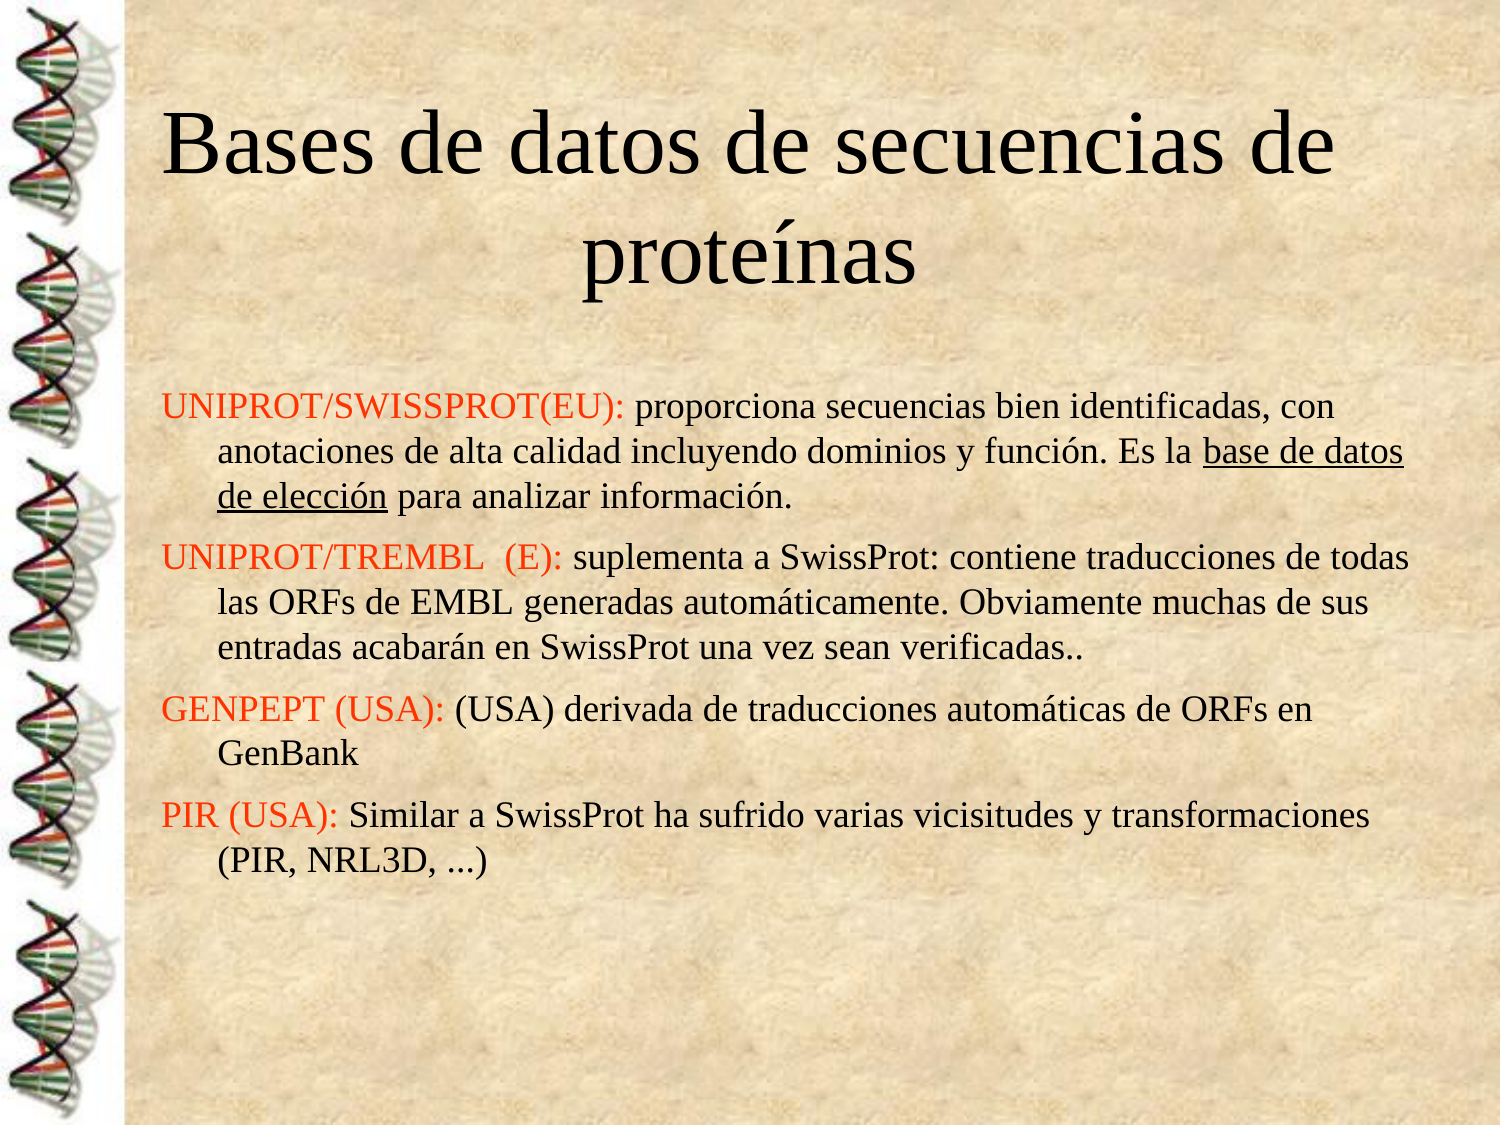

# Bases de datos de secuencias de proteínas
UNIPROT/SWISSPROT(EU): proporciona secuencias bien identificadas, con anotaciones de alta calidad incluyendo dominios y función. Es la base de datos de elección para analizar información.
UNIPROT/TREMBL (E): suplementa a SwissProt: contiene traducciones de todas las ORFs de EMBL generadas automáticamente. Obviamente muchas de sus entradas acabarán en SwissProt una vez sean verificadas..
GENPEPT (USA): (USA) derivada de traducciones automáticas de ORFs en GenBank
PIR (USA): Similar a SwissProt ha sufrido varias vicisitudes y transformaciones (PIR, NRL3D, ...)